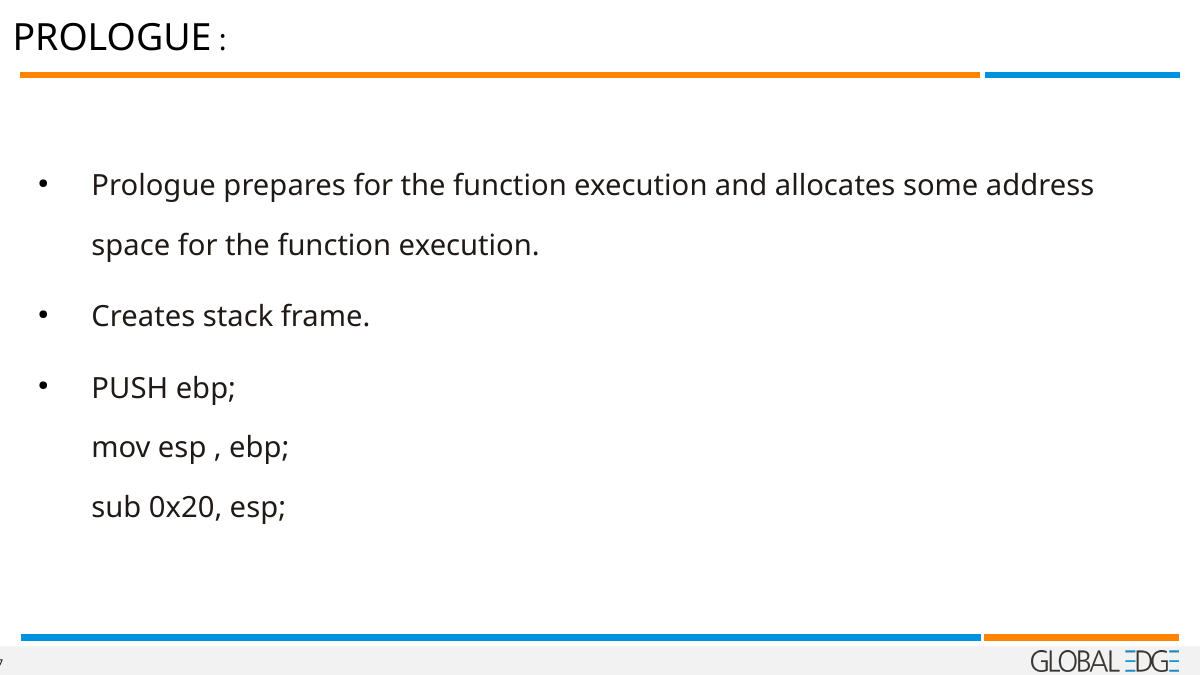

# PROLOGUE :
Prologue prepares for the function execution and allocates some address space for the function execution.
Creates stack frame.
PUSH ebp;
mov esp , ebp;
sub 0x20, esp;